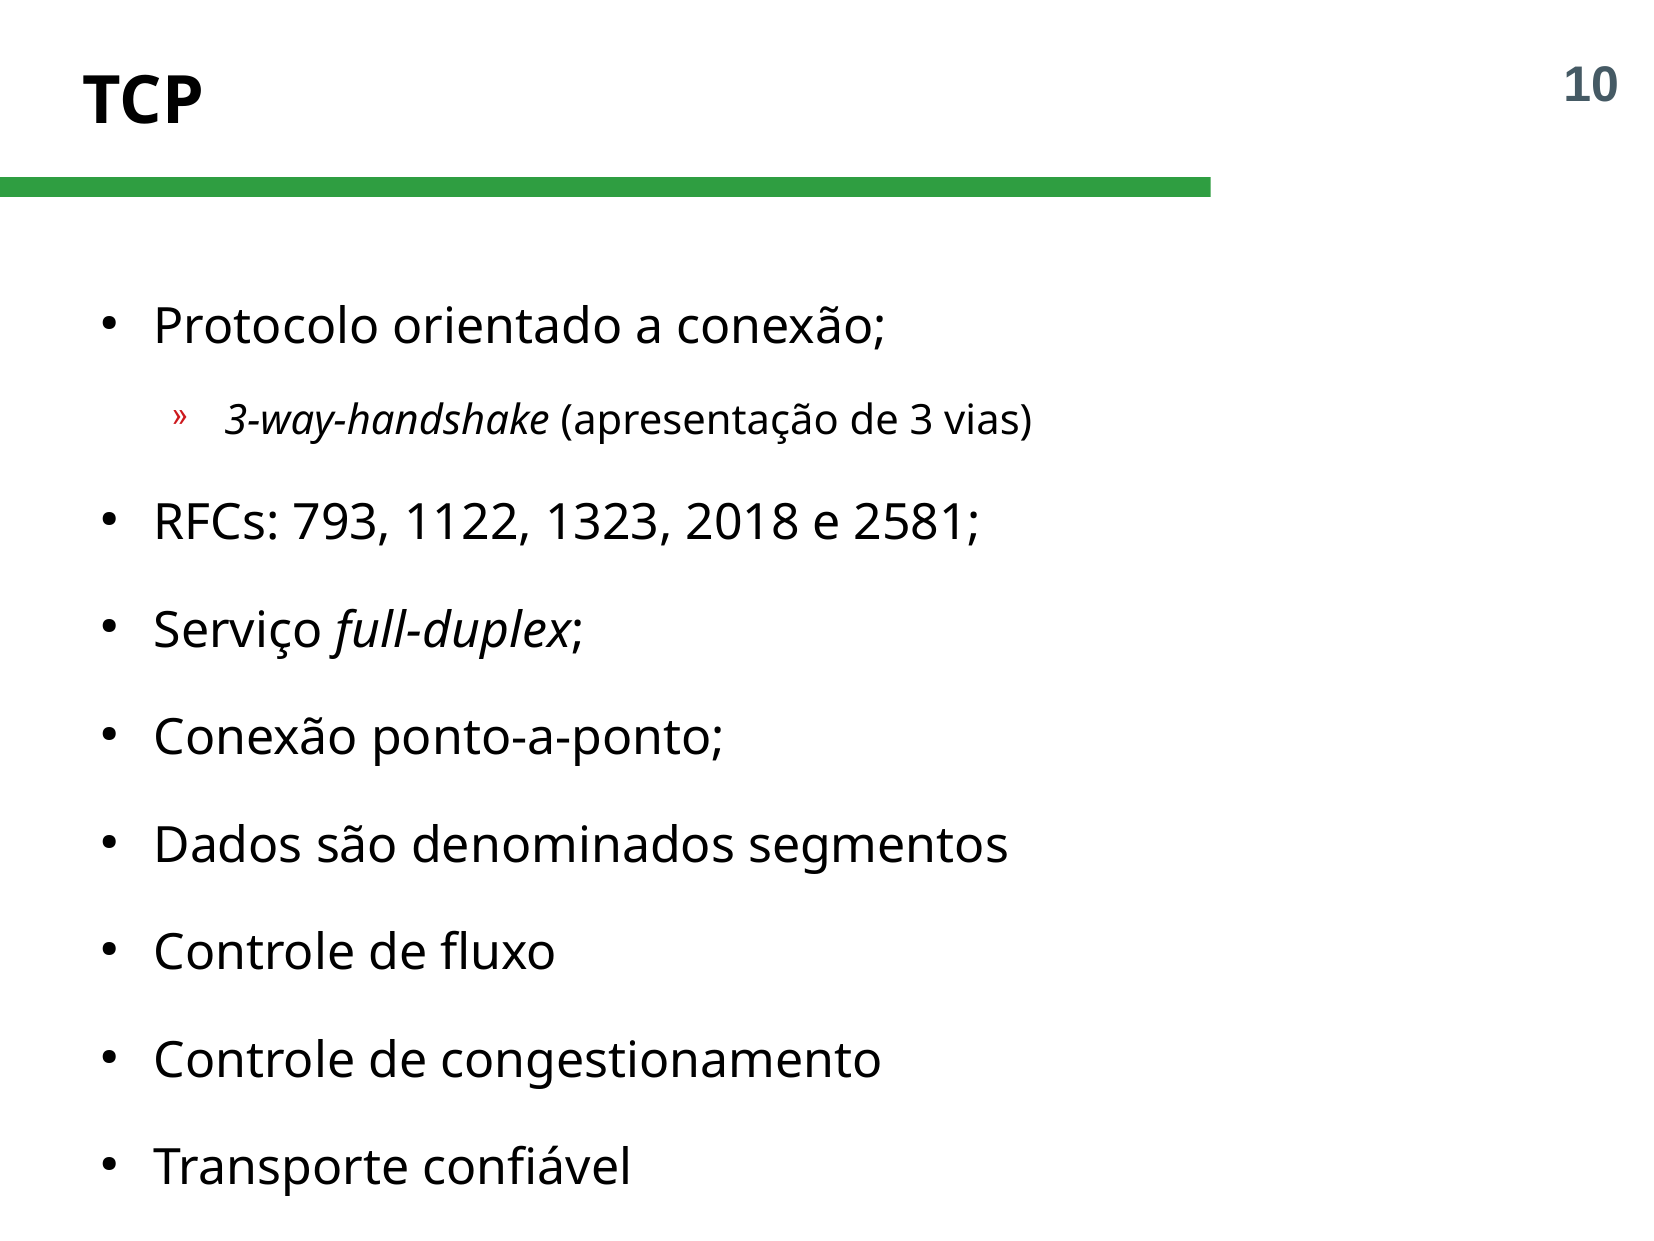

# TCP
Protocolo orientado a conexão;
3-way-handshake (apresentação de 3 vias)
RFCs: 793, 1122, 1323, 2018 e 2581;
Serviço full-duplex;
Conexão ponto-a-ponto;
Dados são denominados segmentos
Controle de fluxo
Controle de congestionamento
Transporte confiável